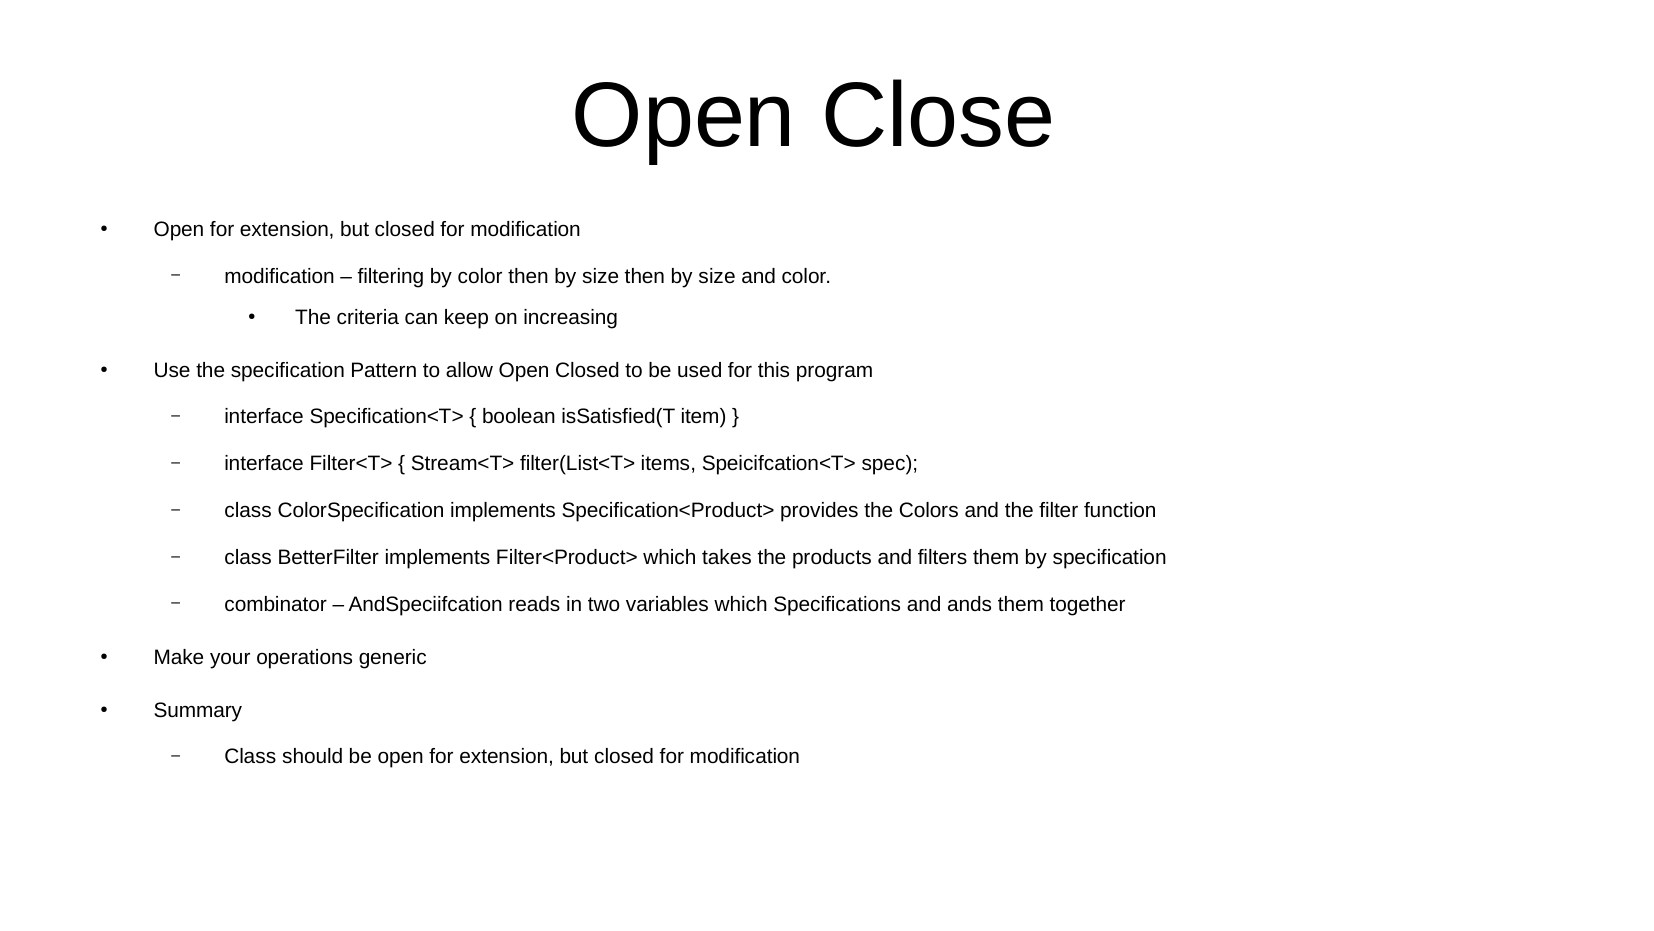

# Open Close
Open for extension, but closed for modification
modification – filtering by color then by size then by size and color.
The criteria can keep on increasing
Use the specification Pattern to allow Open Closed to be used for this program
interface Specification<T> { boolean isSatisfied(T item) }
interface Filter<T> { Stream<T> filter(List<T> items, Speicifcation<T> spec);
class ColorSpecification implements Specification<Product> provides the Colors and the filter function
class BetterFilter implements Filter<Product> which takes the products and filters them by specification
combinator – AndSpeciifcation reads in two variables which Specifications and ands them together
Make your operations generic
Summary
Class should be open for extension, but closed for modification